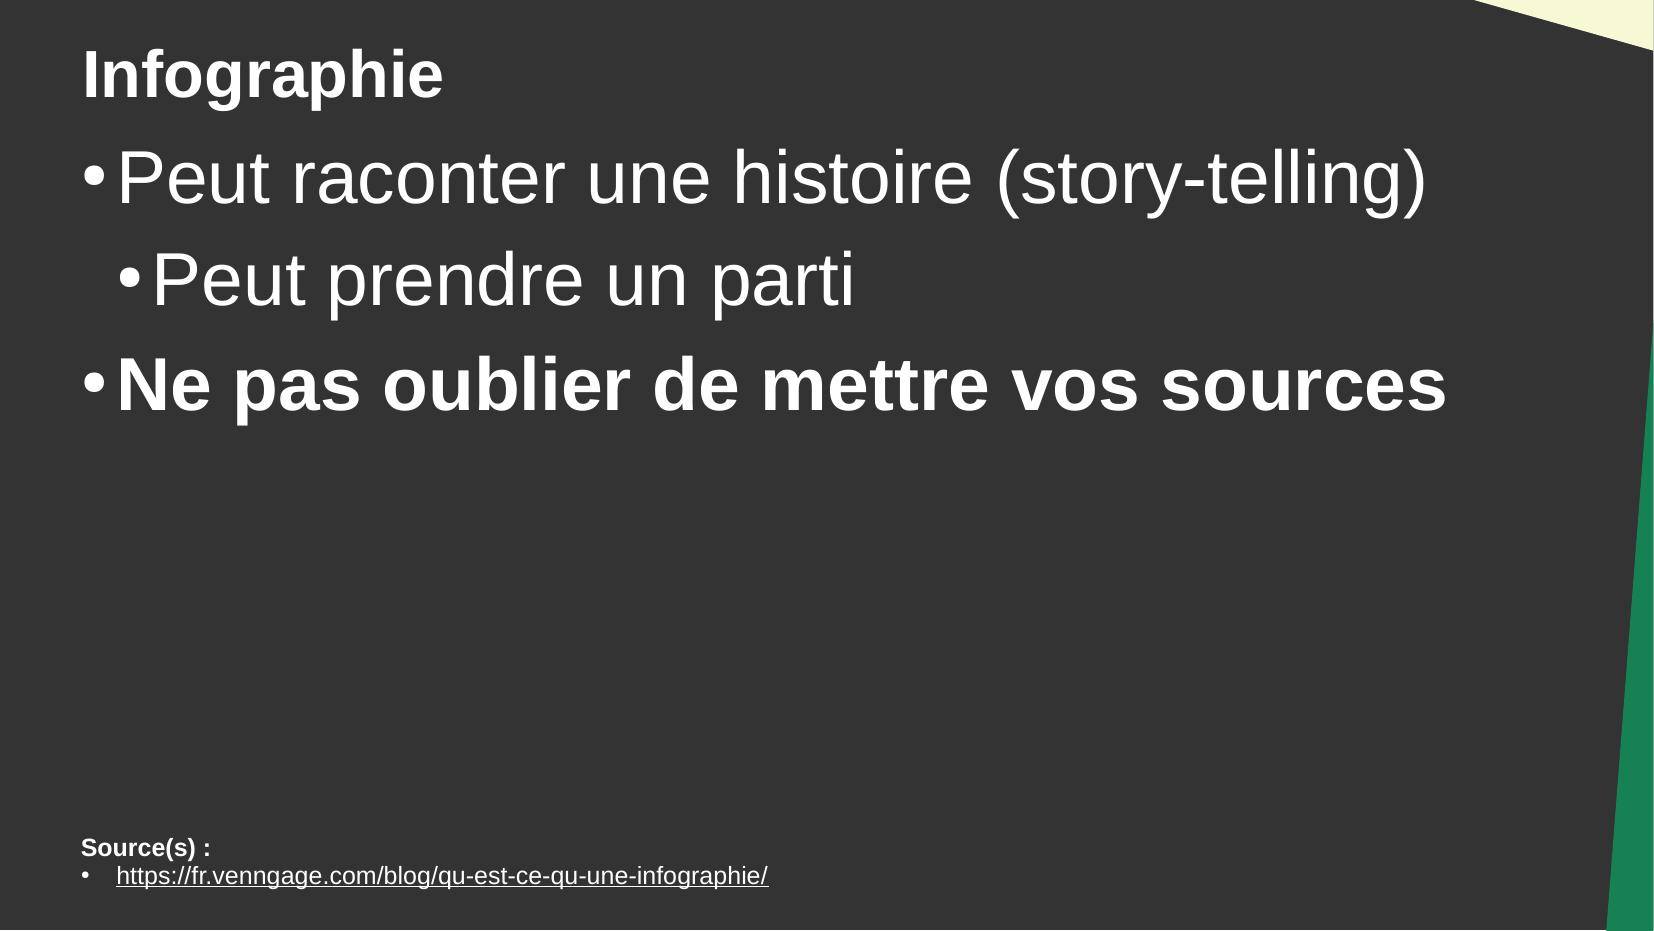

# Infographie
Peut raconter une histoire (story-telling)
Peut prendre un parti
Ne pas oublier de mettre vos sources
Source(s) :
https://fr.venngage.com/blog/qu-est-ce-qu-une-infographie/